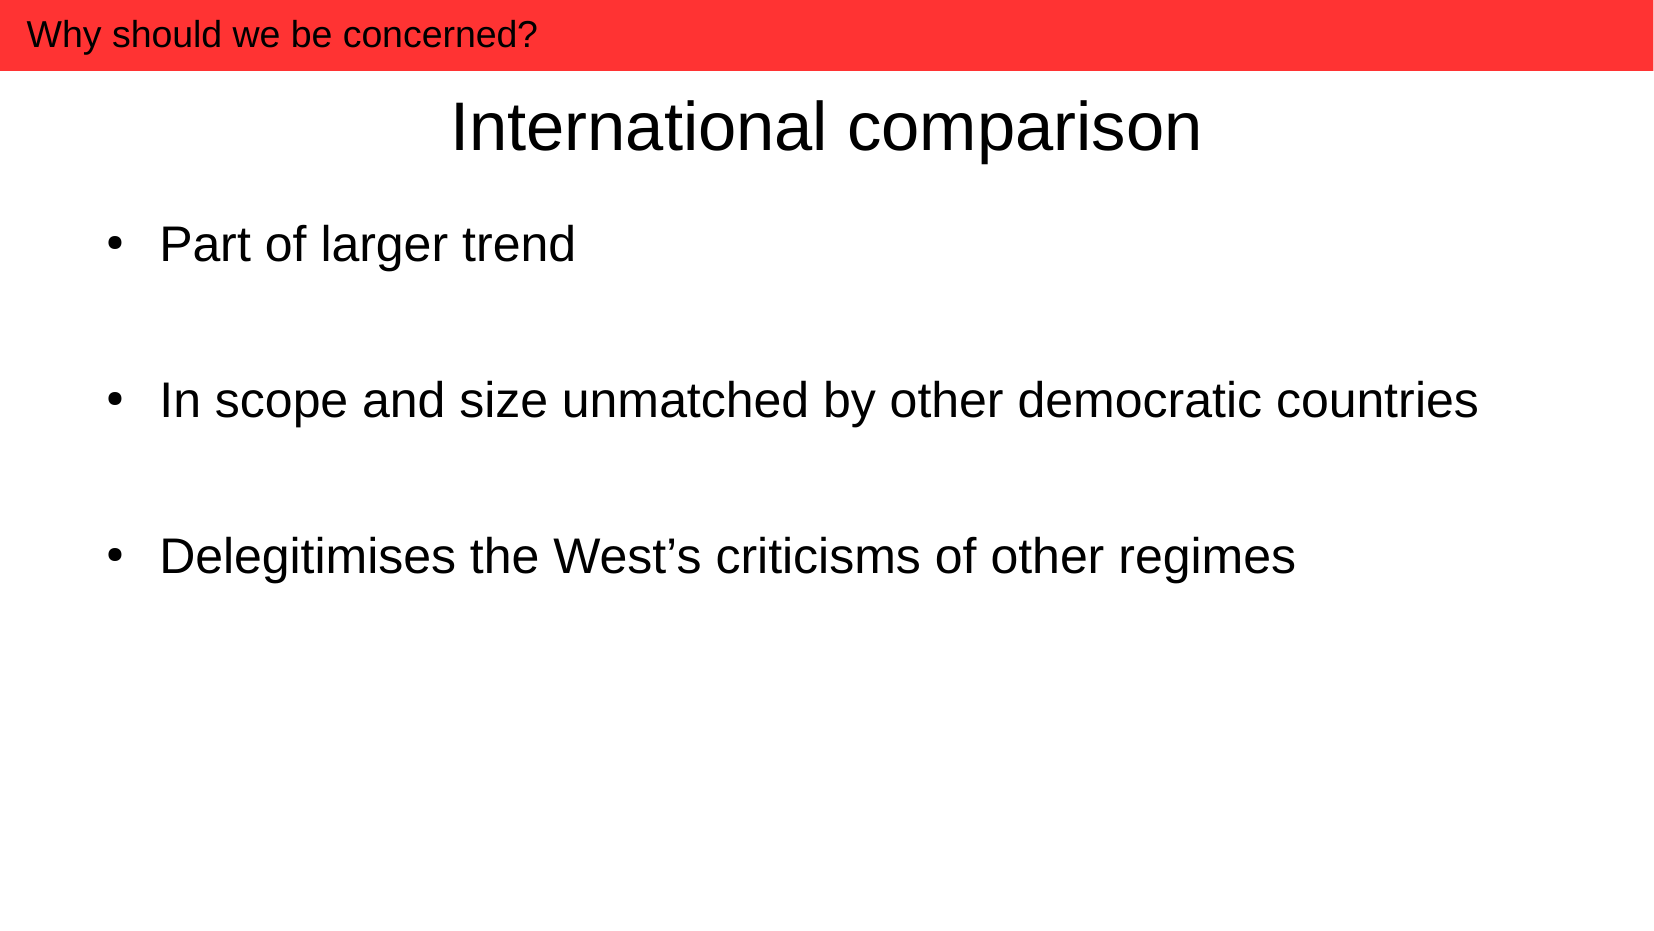

Why should we be concerned?
# International comparison
Part of larger trend
In scope and size unmatched by other democratic countries
Delegitimises the West’s criticisms of other regimes